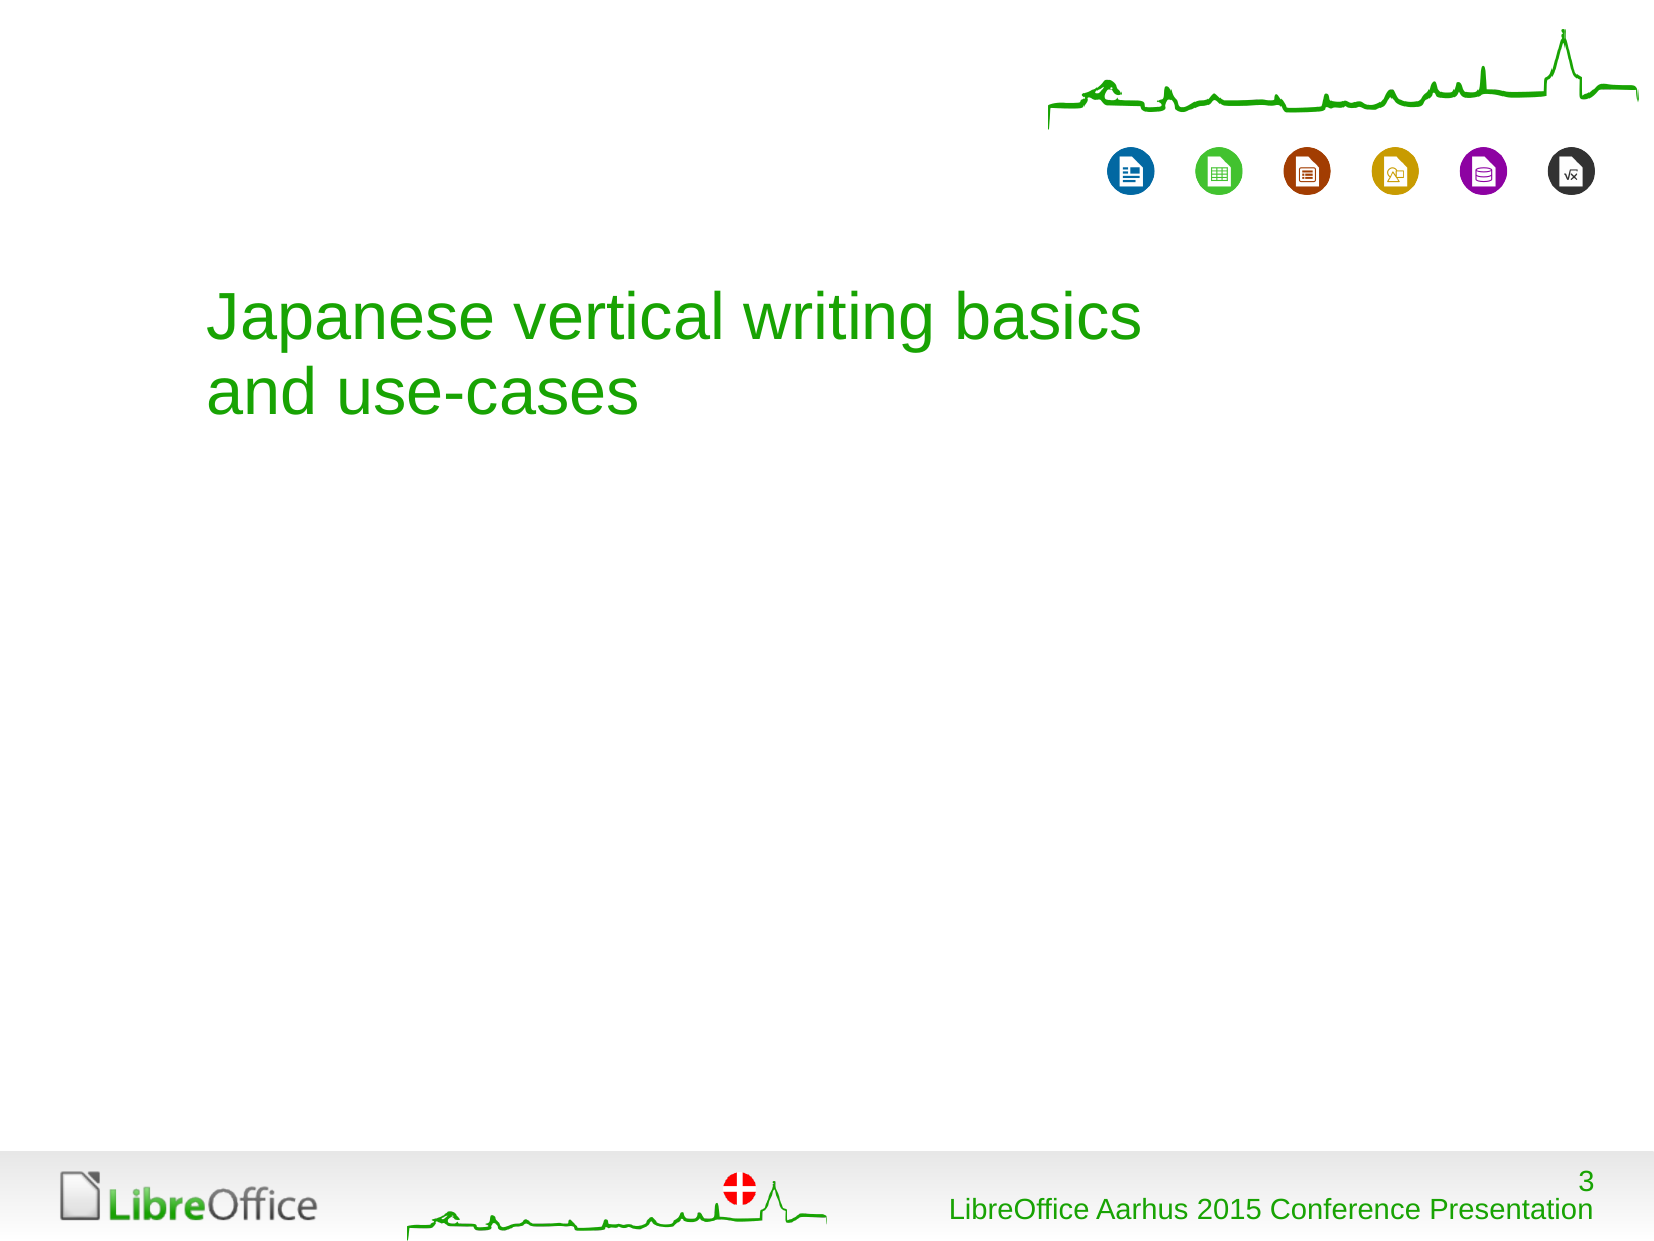

# Japanese vertical writing basics and use-cases
3
LibreOffice Aarhus 2015 Conference Presentation